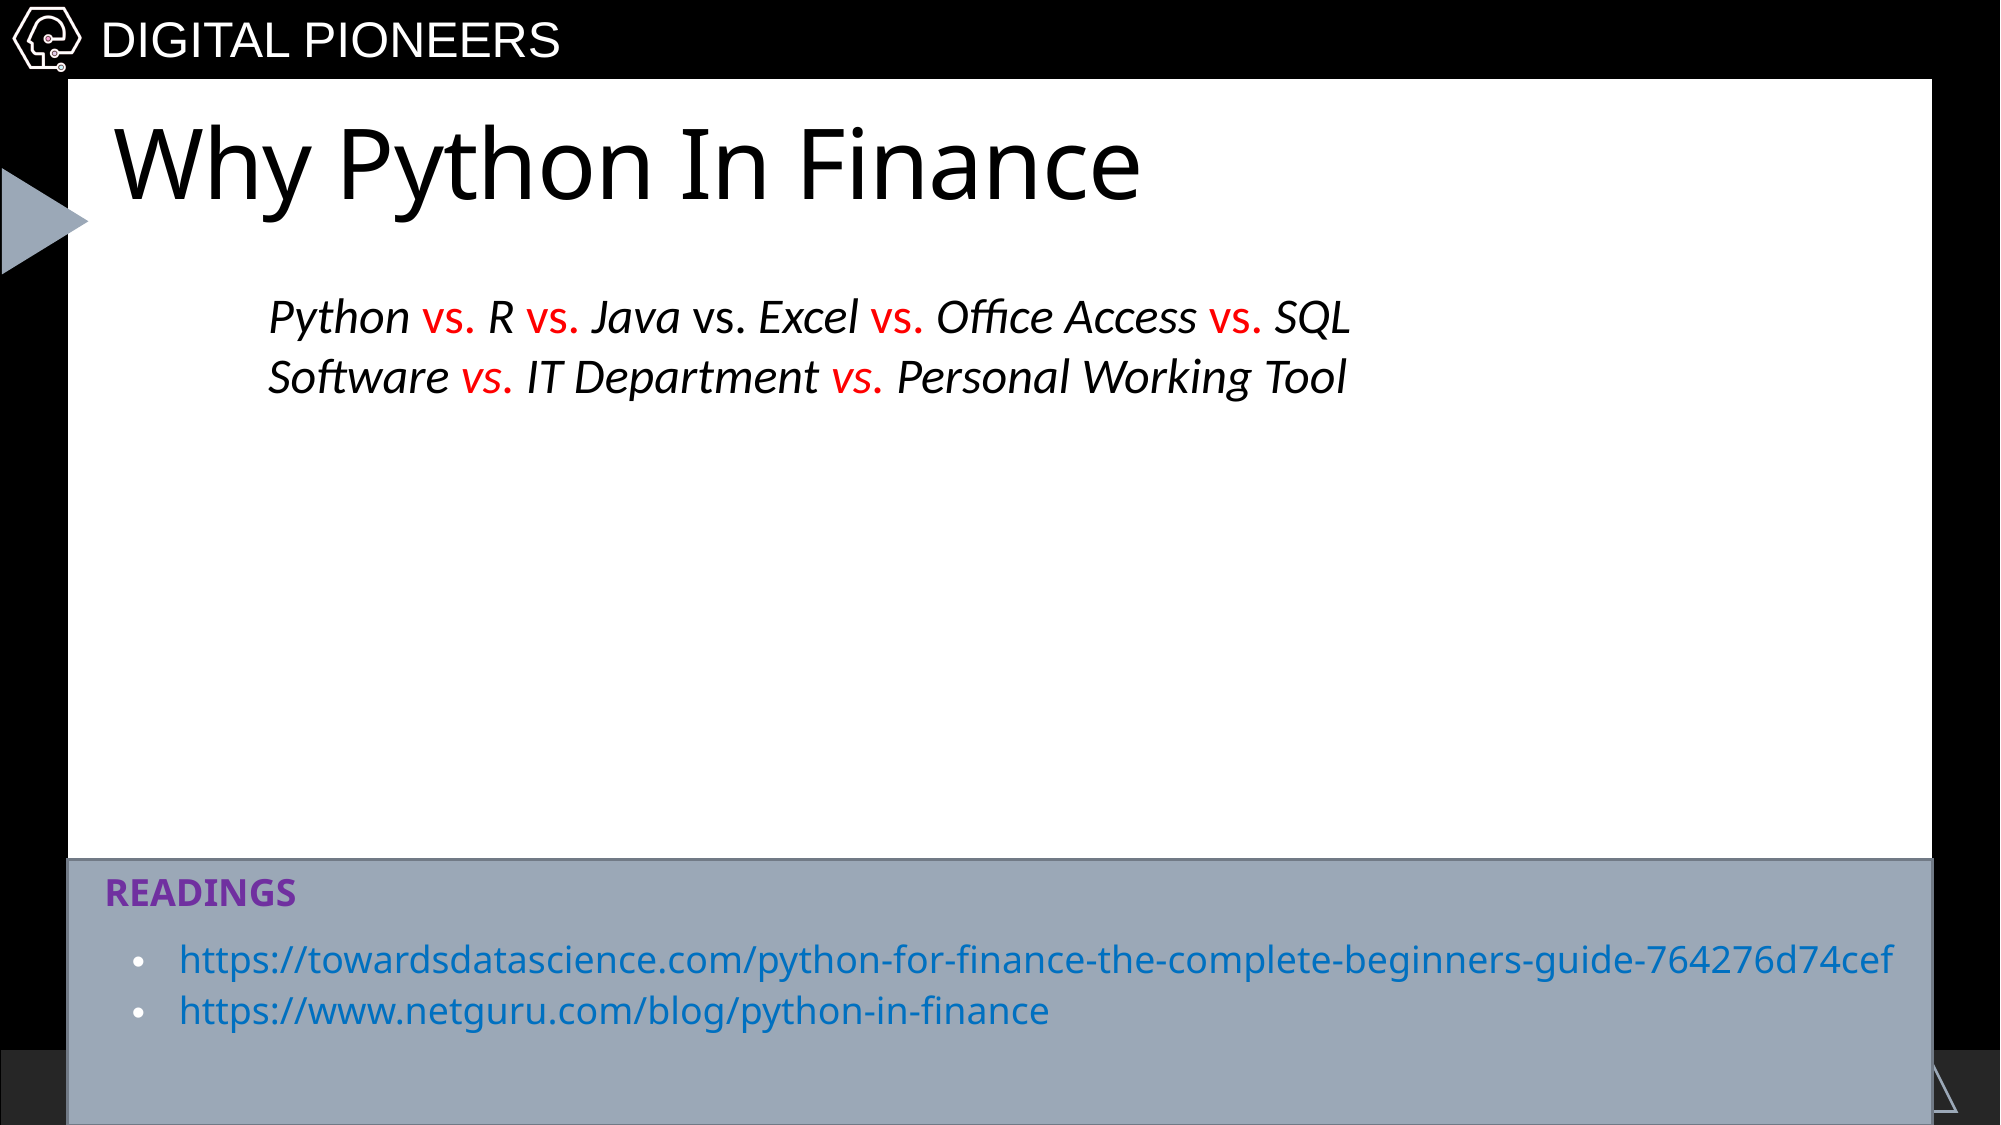

DIGITAL PIONEERS
# Why Python In Finance
Python vs. R vs. Java vs. Excel vs. Office Access vs. SQL
Software vs. IT Department vs. Personal Working Tool
READINGS
https://towardsdatascience.com/python-for-finance-the-complete-beginners-guide-764276d74cef
https://www.netguru.com/blog/python-in-finance